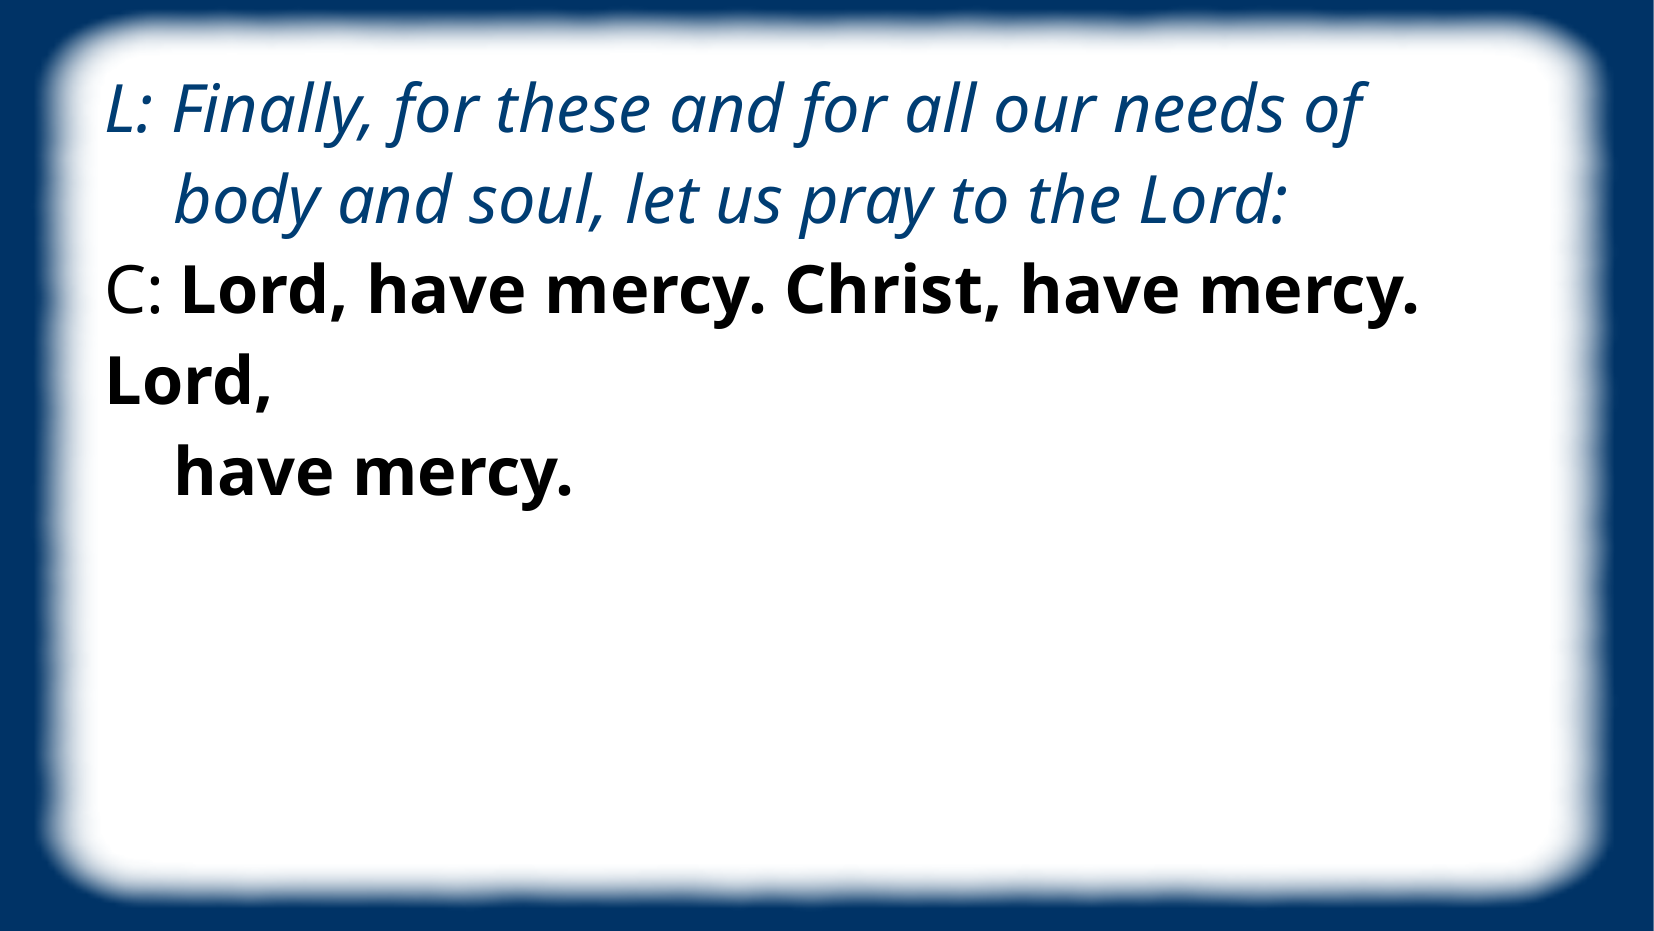

L: Finally, for these and for all our needs of
 body and soul, let us pray to the Lord:
C:	Lord, have mercy. Christ, have mercy. Lord,
 have mercy.